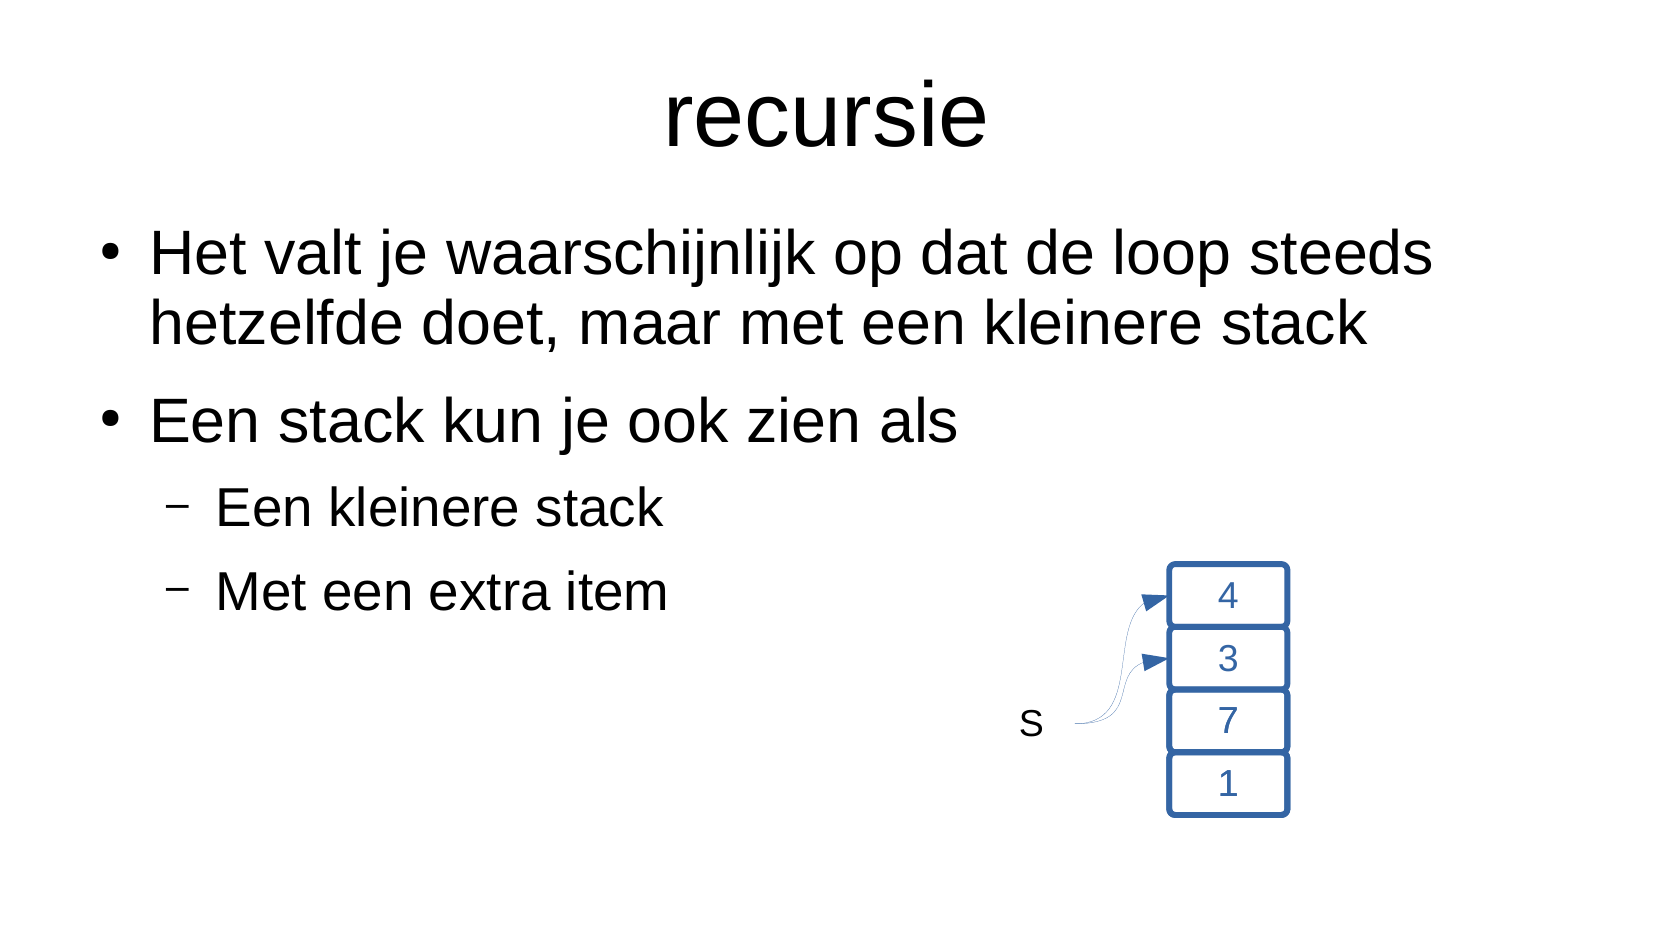

# recursie
Het valt je waarschijnlijk op dat de loop steeds hetzelfde doet, maar met een kleinere stack
Een stack kun je ook zien als
Een kleinere stack
Met een extra item
4
3
7
7
S
1
1